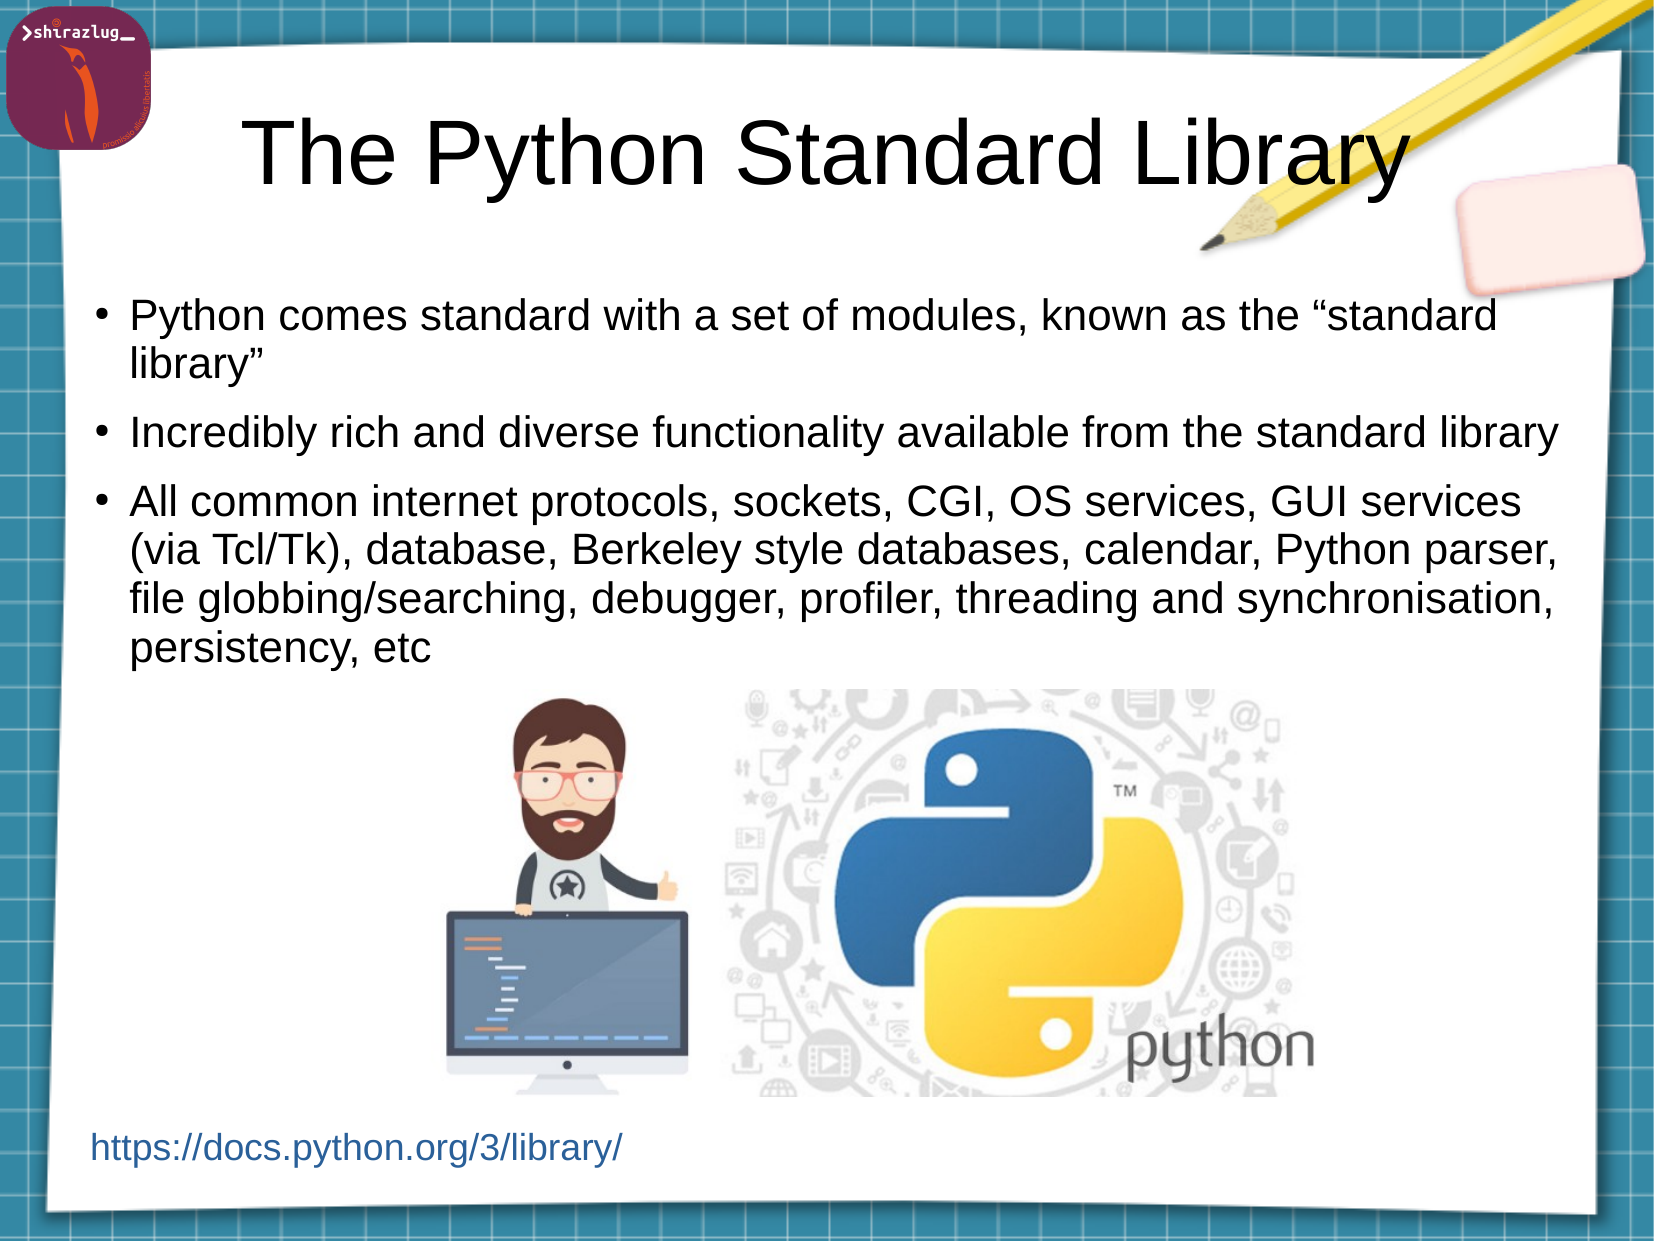

# The Python Standard Library
Python comes standard with a set of modules, known as the “standard library”
Incredibly rich and diverse functionality available from the standard library
All common internet protocols, sockets, CGI, OS services, GUI services (via Tcl/Tk), database, Berkeley style databases, calendar, Python parser, file globbing/searching, debugger, profiler, threading and synchronisation, persistency, etc
https://docs.python.org/3/library/